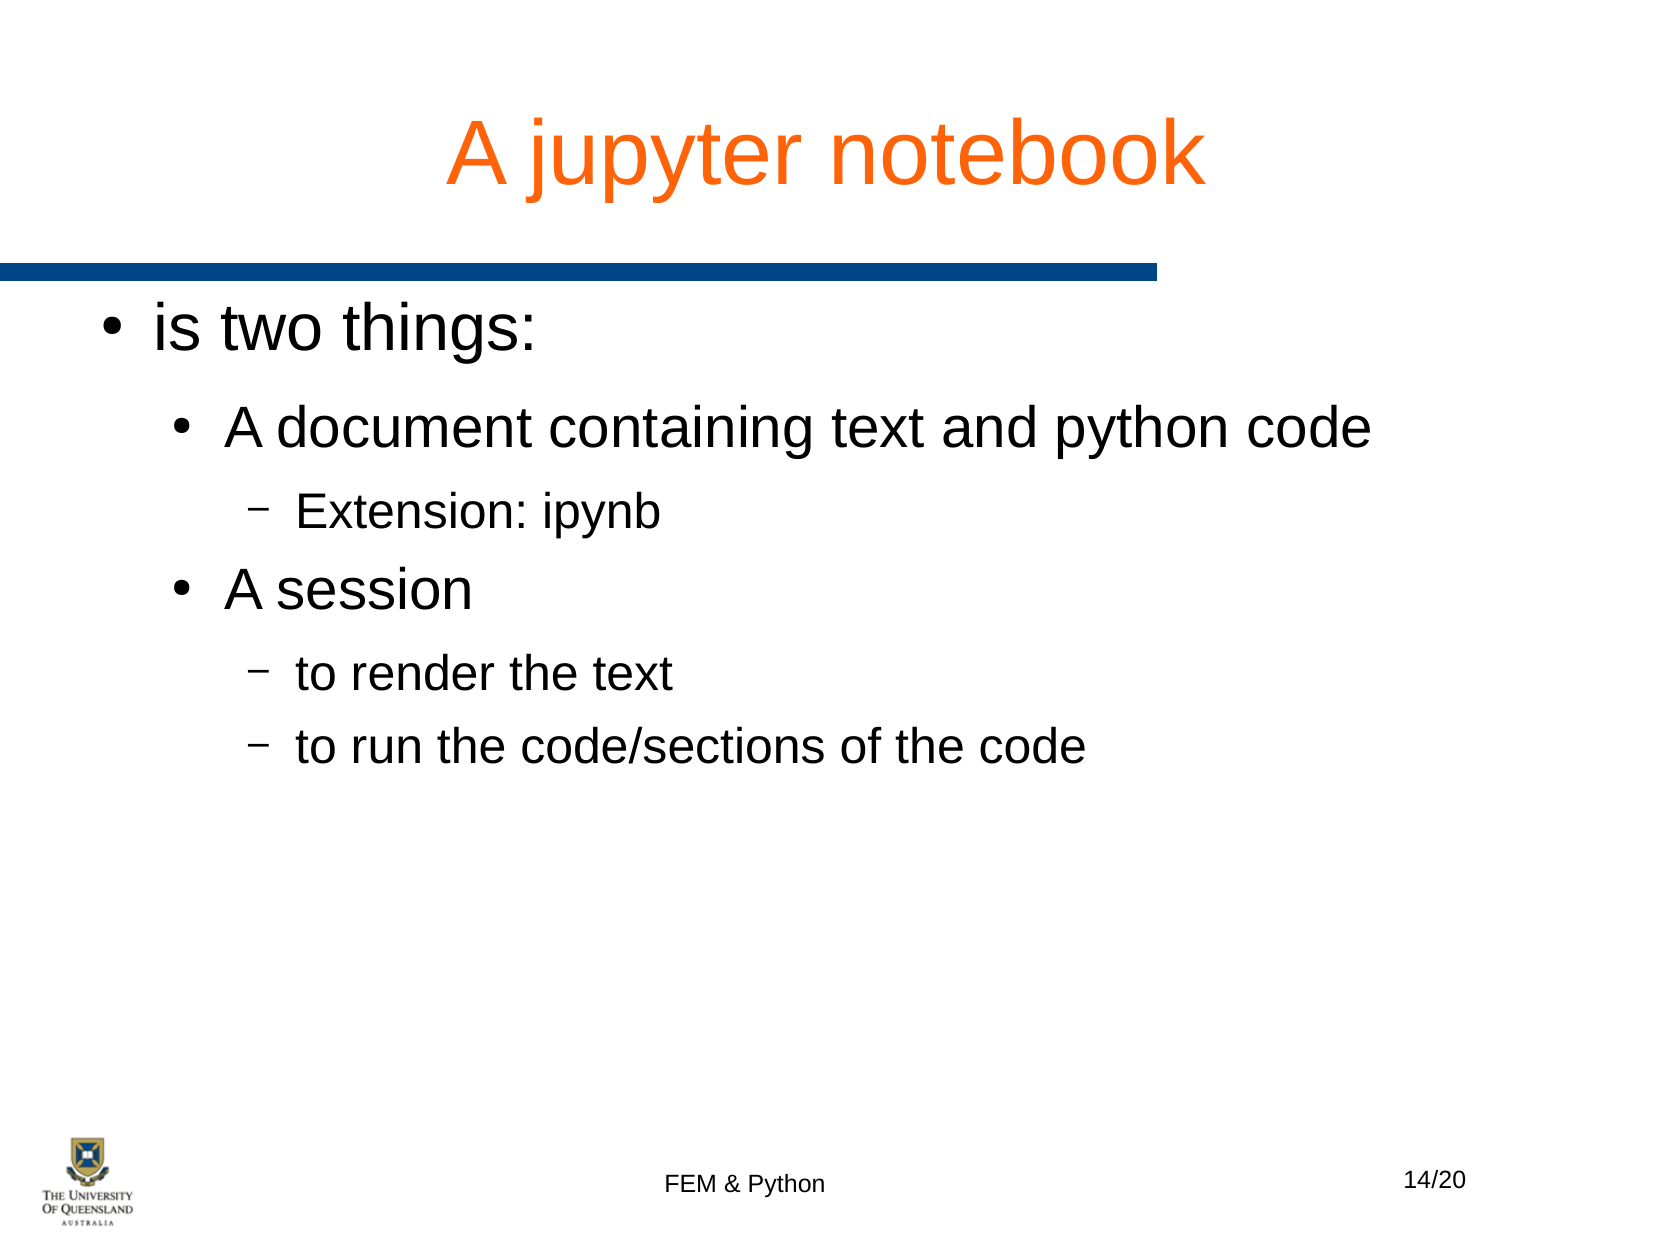

# A jupyter notebook
is two things:
A document containing text and python code
Extension: ipynb
A session
to render the text
to run the code/sections of the code